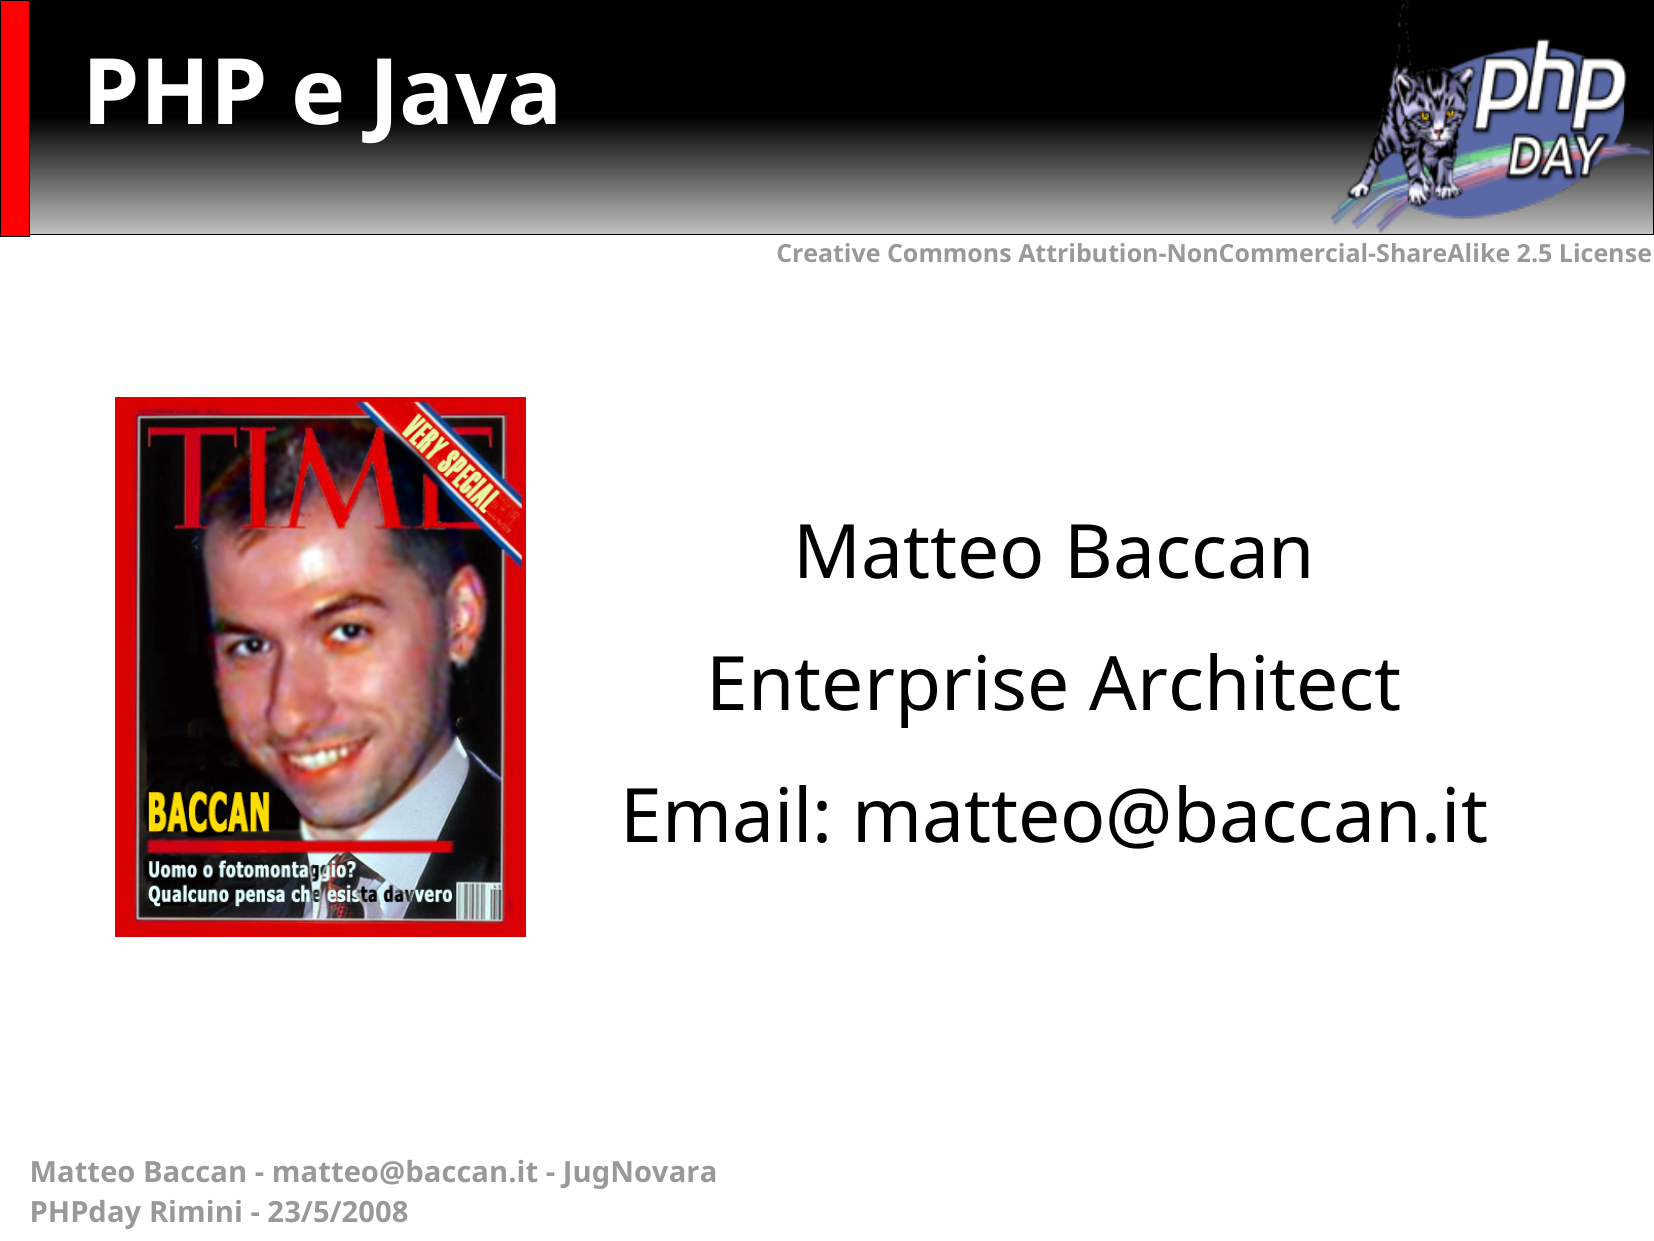

# PHP e Java
Matteo Baccan
Enterprise Architect
Email: matteo@baccan.it